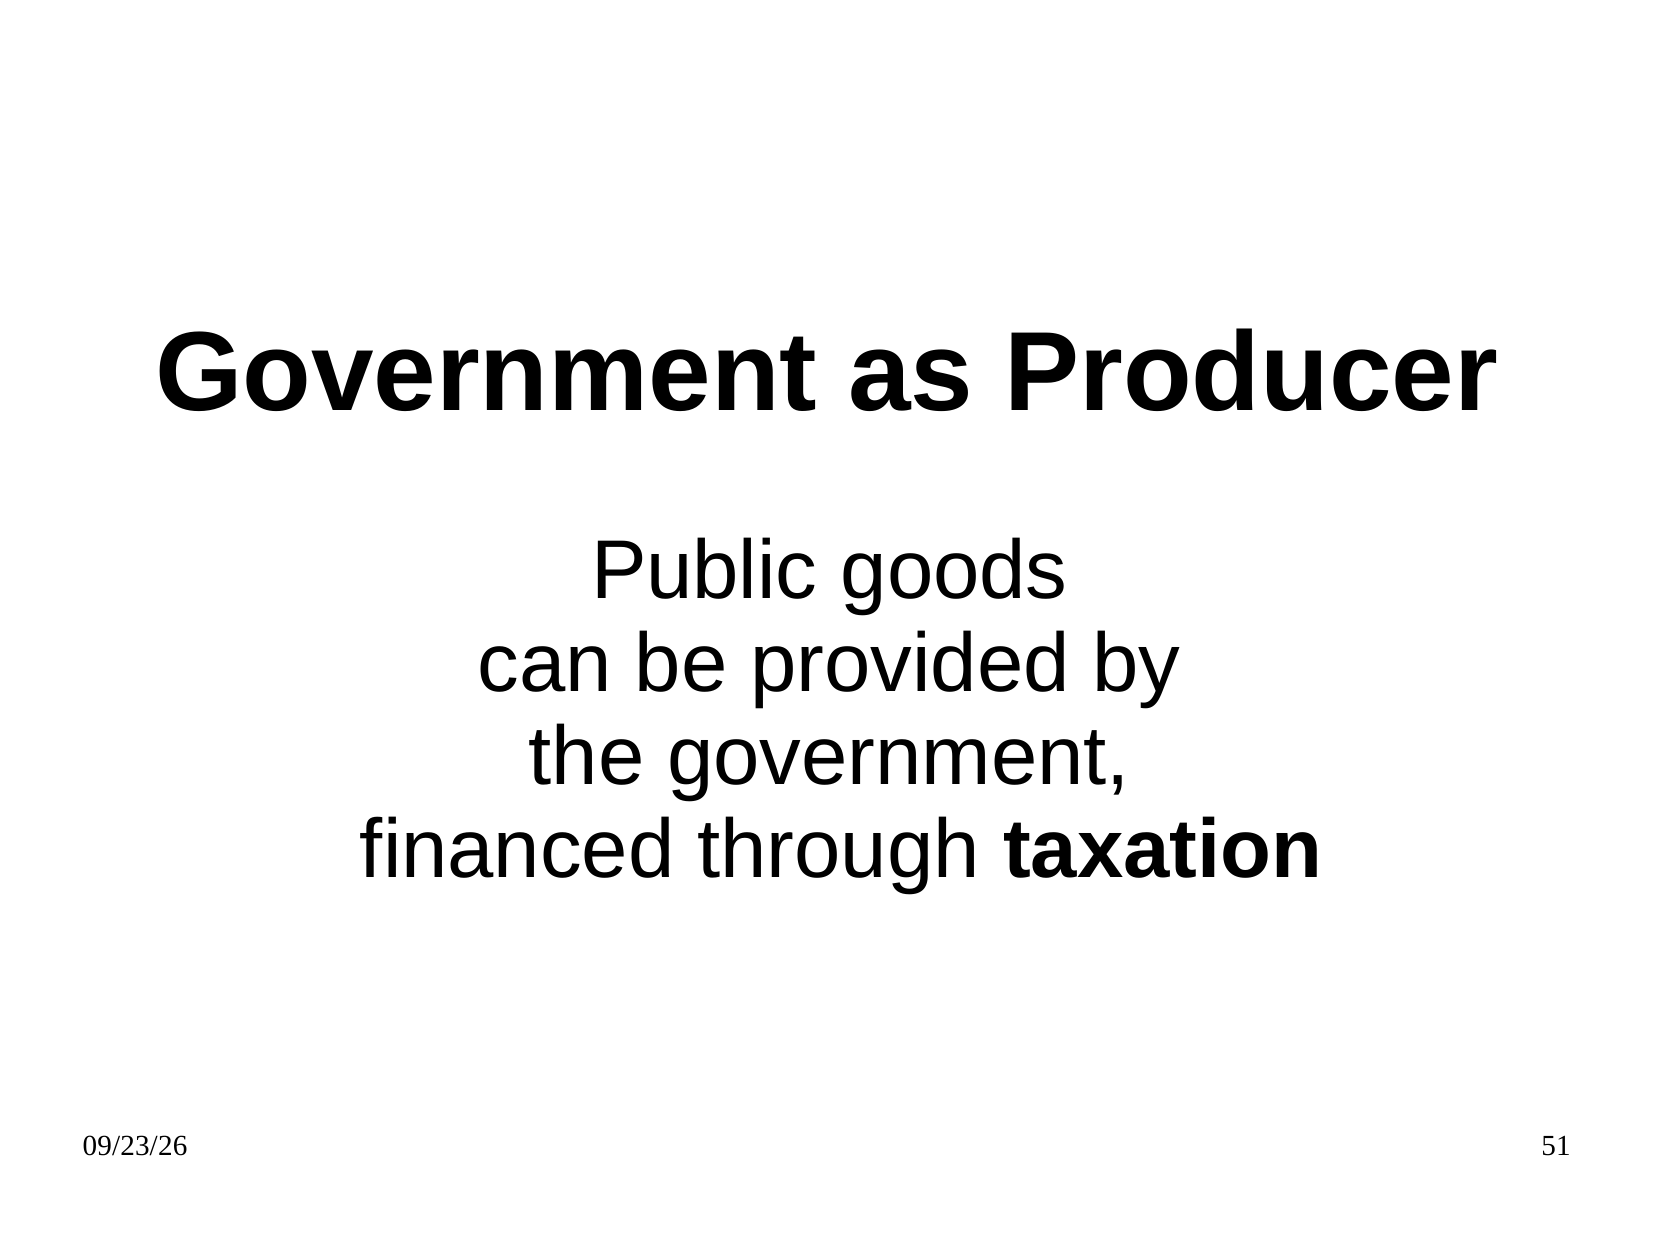

# Government as Producer
Public goods
can be provided by
the government,
financed through taxation
51